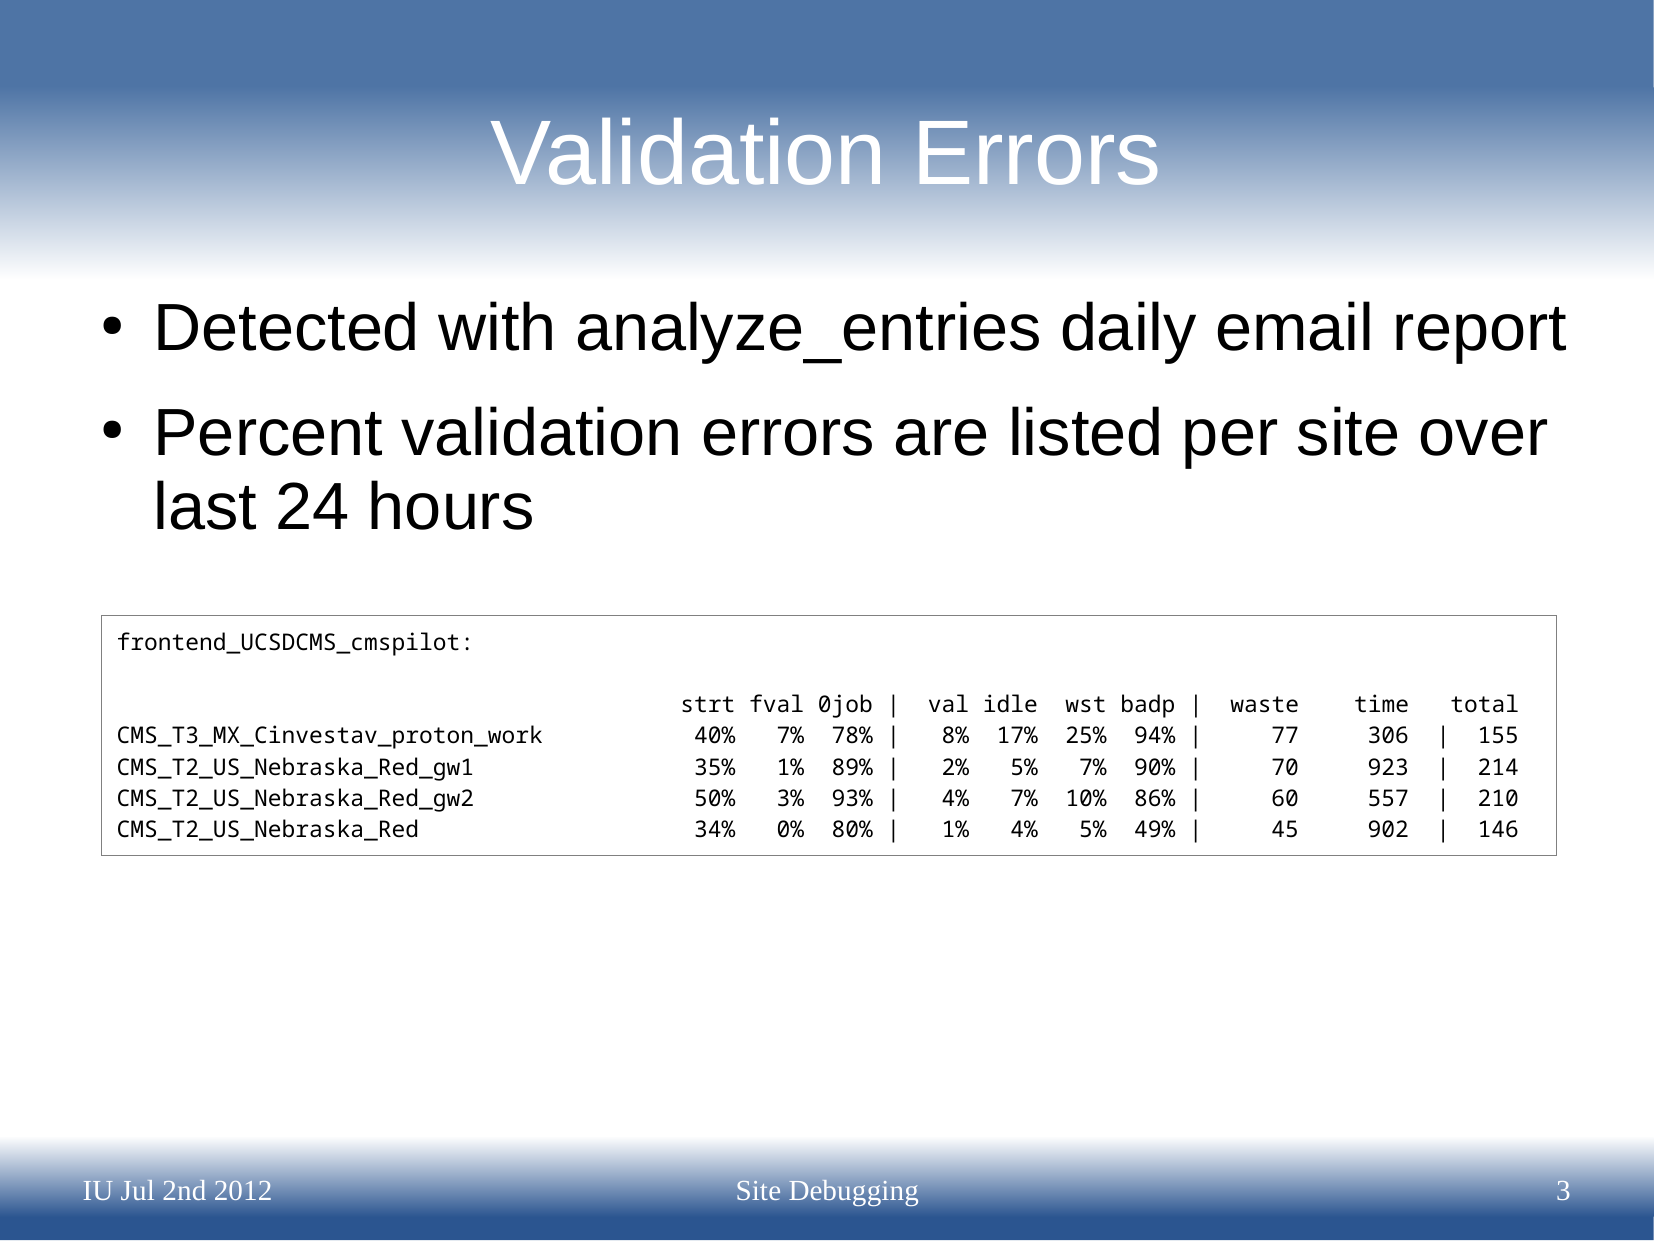

# Validation Errors
Detected with analyze_entries daily email report
Percent validation errors are listed per site over last 24 hours
frontend_UCSDCMS_cmspilot:
 strt fval 0job | val idle wst badp | waste time total
CMS_T3_MX_Cinvestav_proton_work 40% 7% 78% | 8% 17% 25% 94% | 77 306 | 155
CMS_T2_US_Nebraska_Red_gw1 35% 1% 89% | 2% 5% 7% 90% | 70 923 | 214
CMS_T2_US_Nebraska_Red_gw2 50% 3% 93% | 4% 7% 10% 86% | 60 557 | 210
CMS_T2_US_Nebraska_Red 34% 0% 80% | 1% 4% 5% 49% | 45 902 | 146
IU Jul 2nd 2012
Site Debugging
3